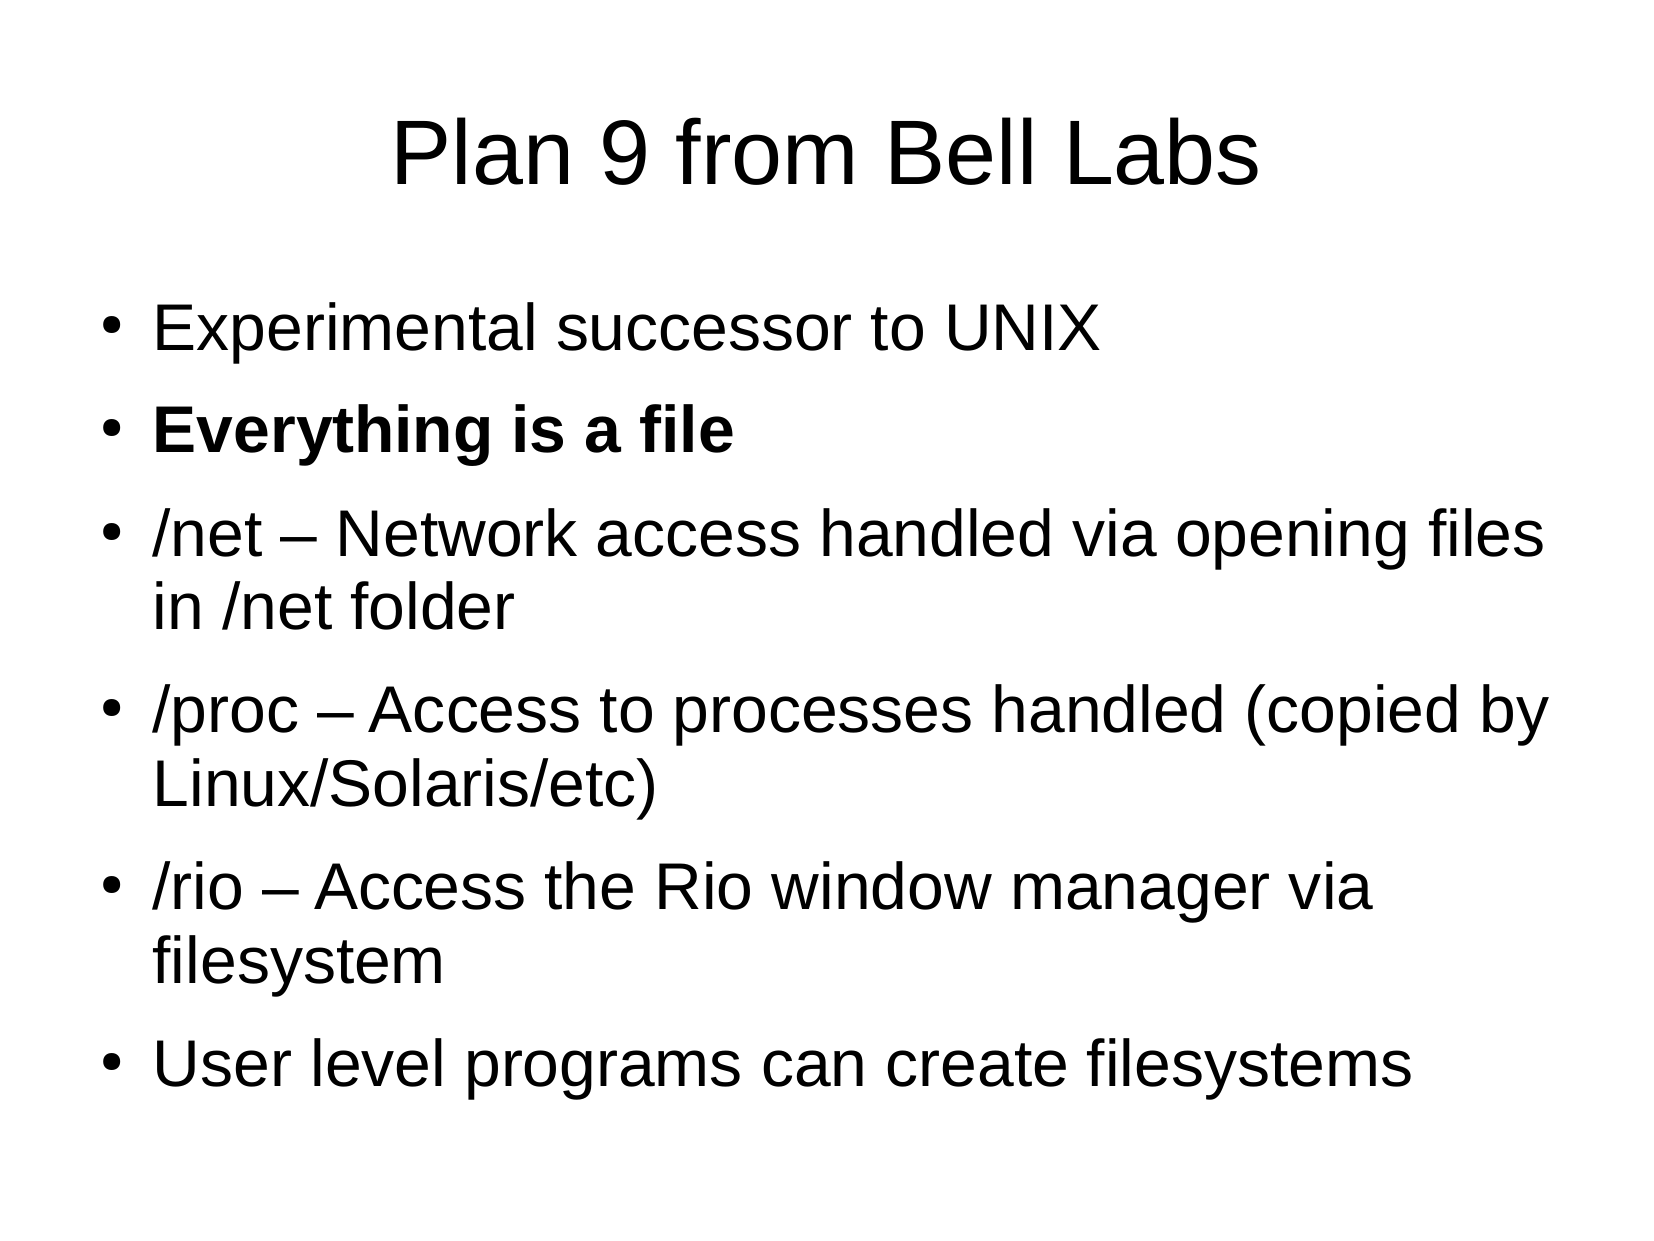

# Plan 9 from Bell Labs
Experimental successor to UNIX
Everything is a file
/net – Network access handled via opening files in /net folder
/proc – Access to processes handled (copied by Linux/Solaris/etc)
/rio – Access the Rio window manager via filesystem
User level programs can create filesystems